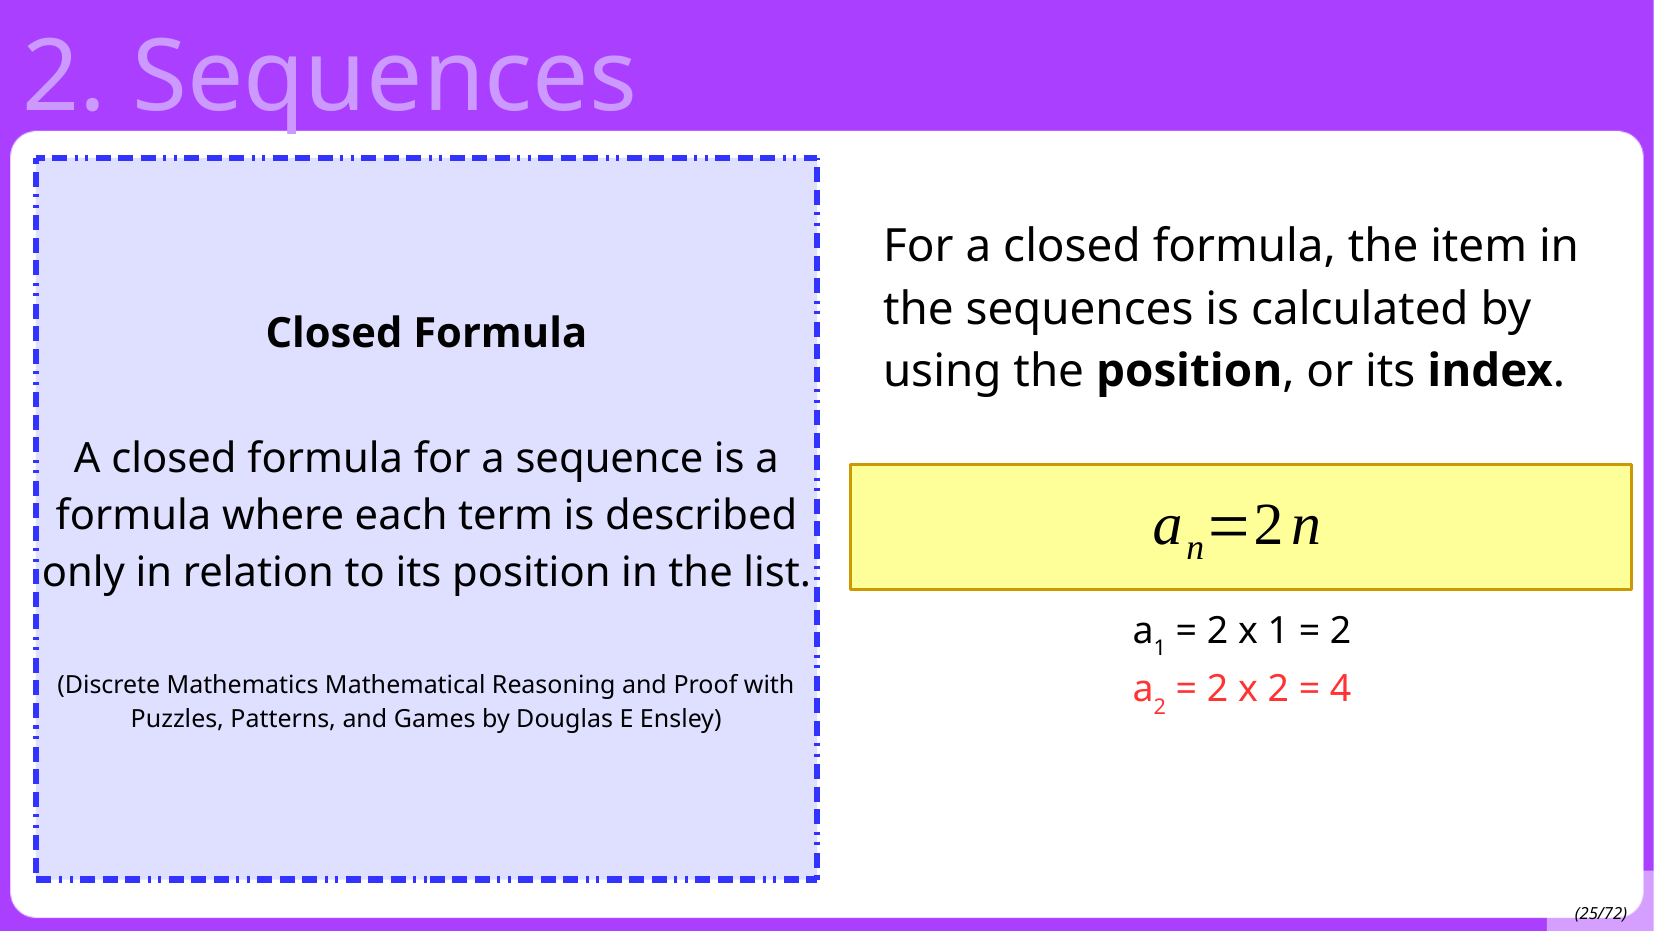

# 2. Sequences
Closed Formula
A closed formula for a sequence is a formula where each term is described only in relation to its position in the list.
(Discrete Mathematics Mathematical Reasoning and Proof with Puzzles, Patterns, and Games by Douglas E Ensley)
For a closed formula, the item in the sequences is calculated by using the position, or its index.
a1 = 2 x 1 = 2
a2 = 2 x 2 = 4
a3 = 2 x 3 = 6
a4 = 2 x 4 = 8
etc.